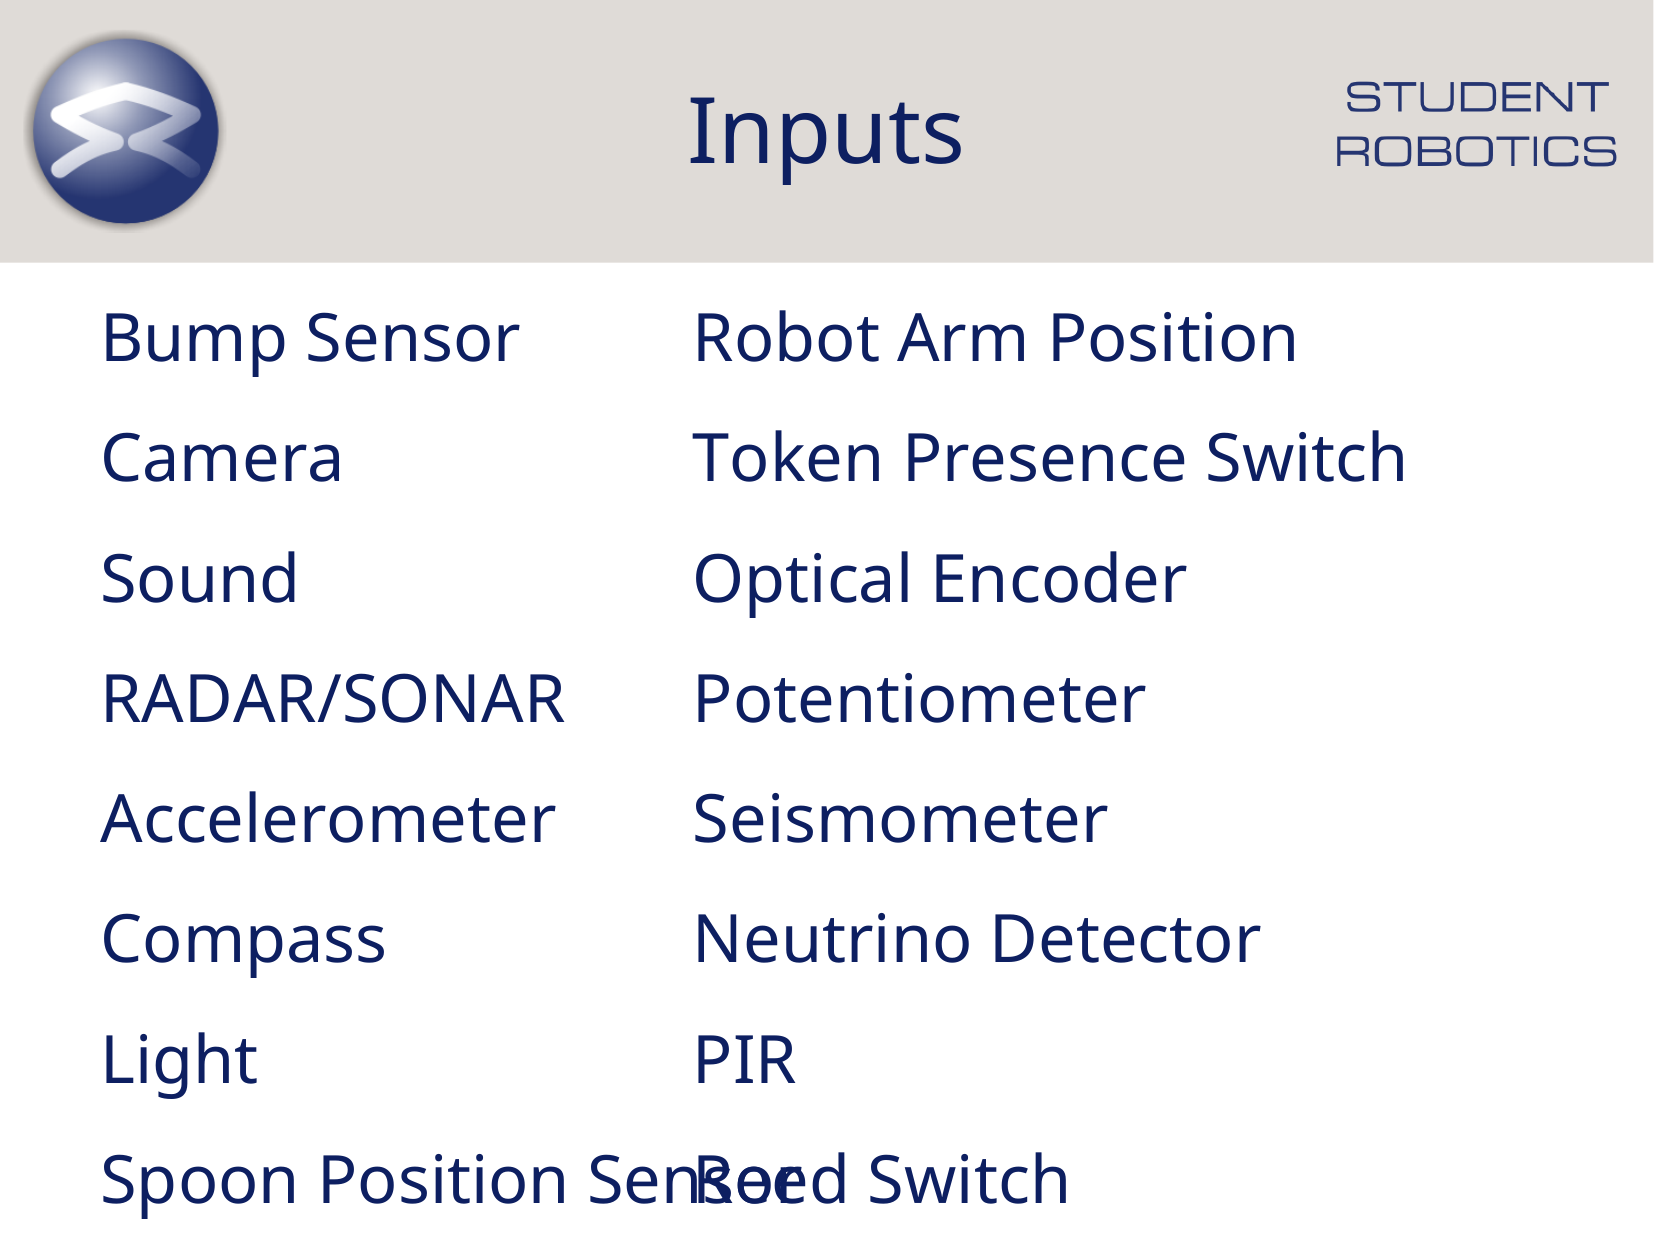

# Inputs
Bump Sensor
Camera
Sound
RADAR/SONAR
Accelerometer
Compass
Light
Spoon Position Sensor
Robot Arm Position
Token Presence Switch
Optical Encoder
Potentiometer
Seismometer
Neutrino Detector
PIR
Reed Switch
Explosive Gas Detector